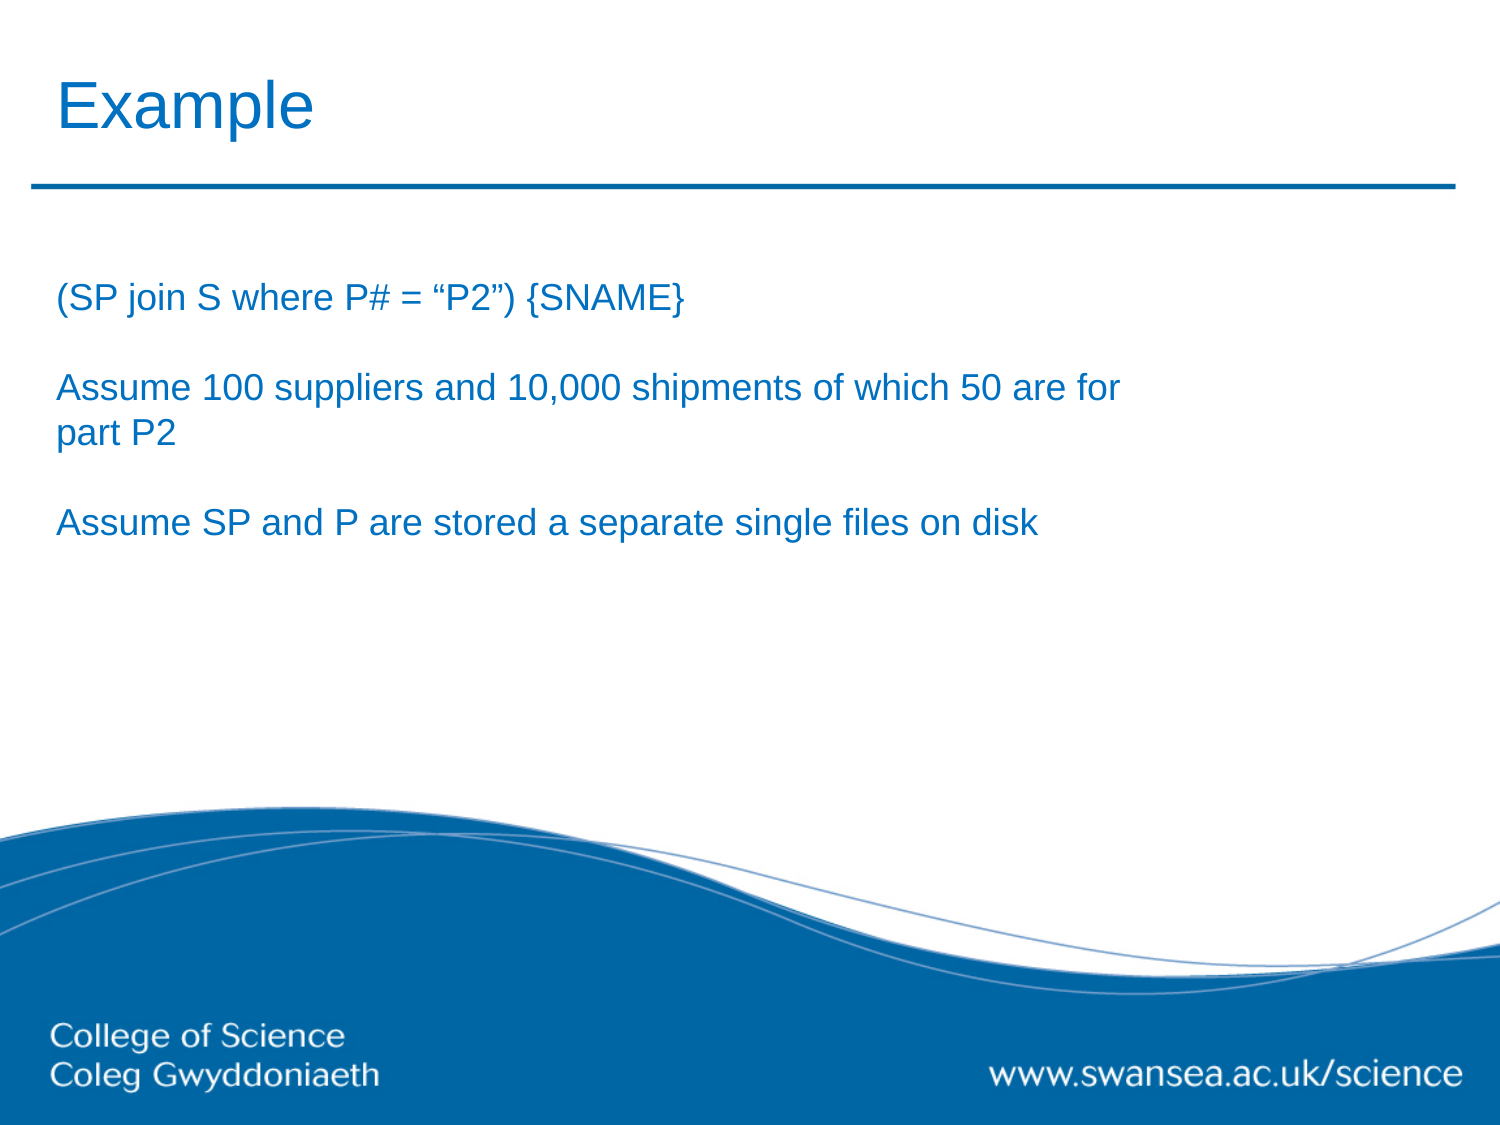

Example
(SP join S where P# = “P2”) {SNAME}
Assume 100 suppliers and 10,000 shipments of which 50 are for part P2
Assume SP and P are stored a separate single files on disk